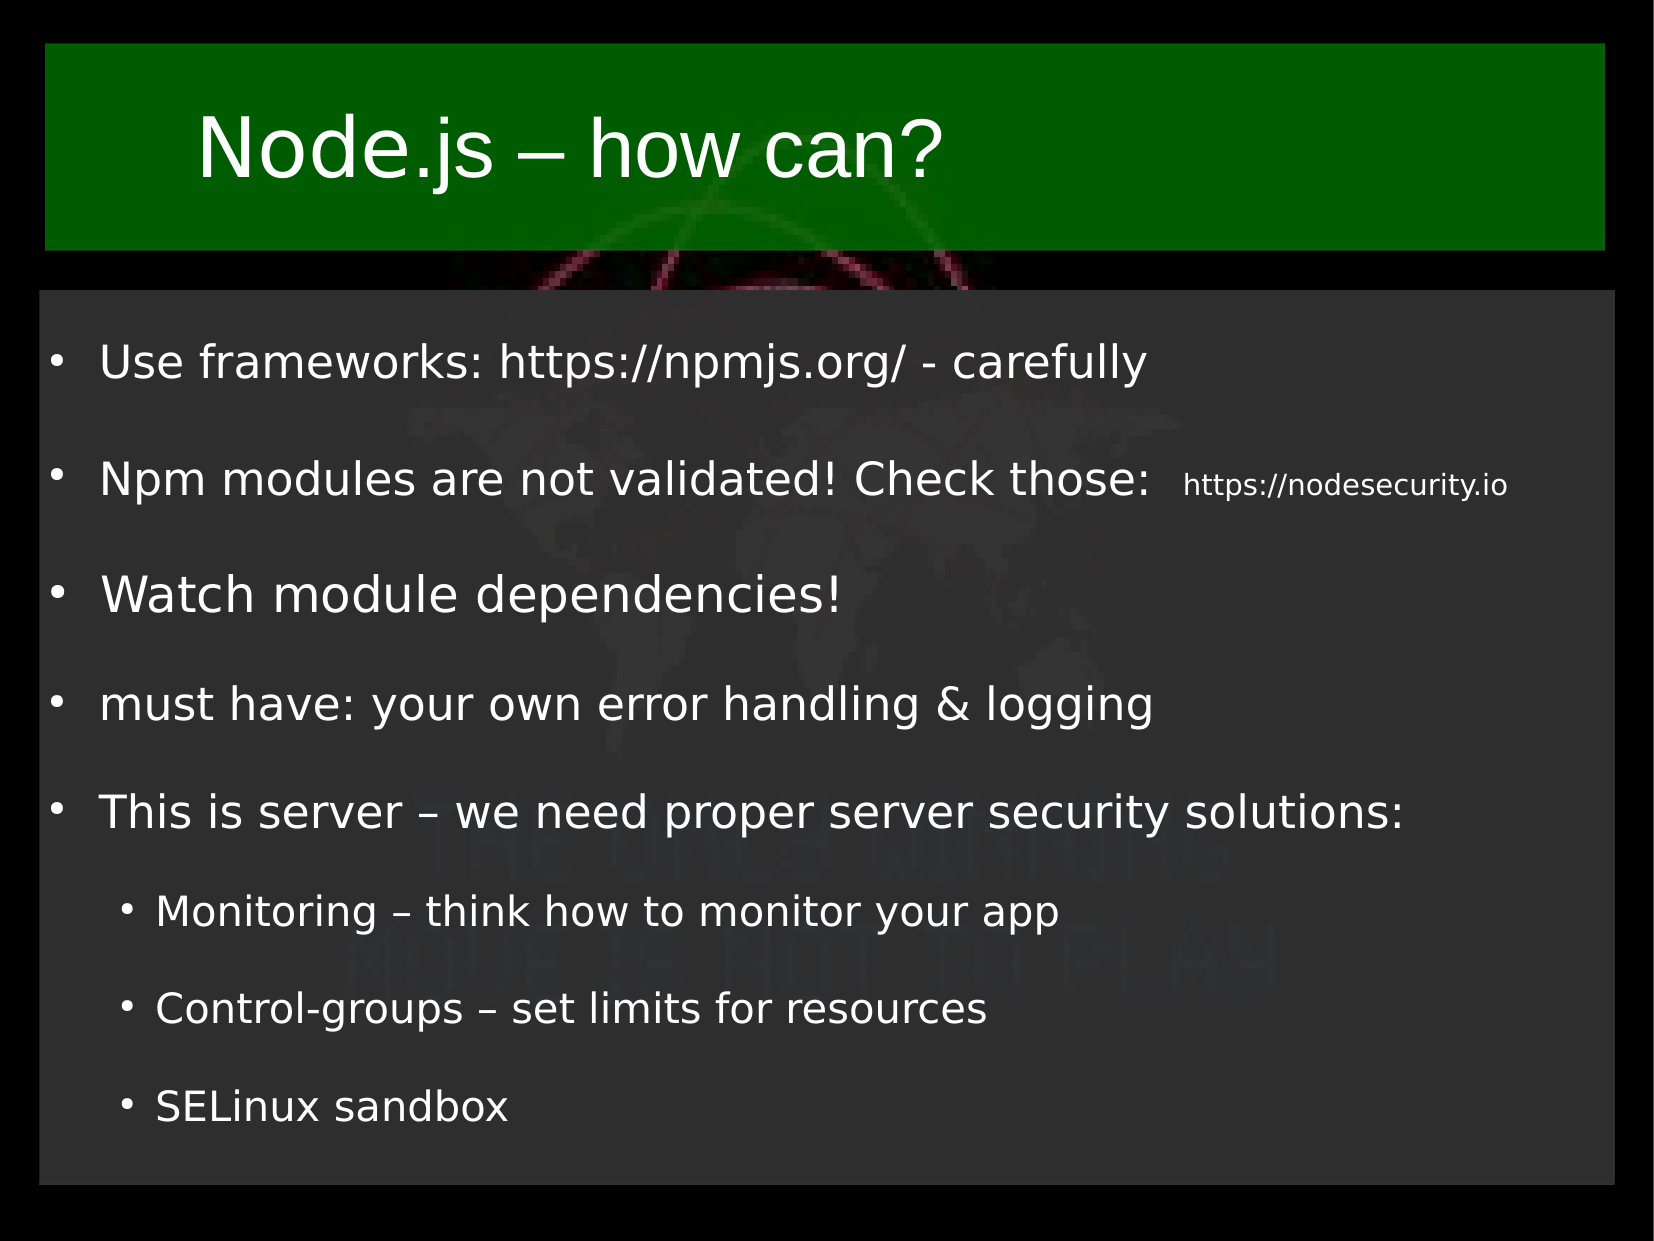

# Node.js – how can?
 Use frameworks: https://npmjs.org/ - carefully
 Npm modules are not validated! Check those: https://nodesecurity.io
 Watch module dependencies!
 must have: your own error handling & logging
 This is server – we need proper server security solutions:
Monitoring – think how to monitor your app
Control-groups – set limits for resources
SELinux sandbox